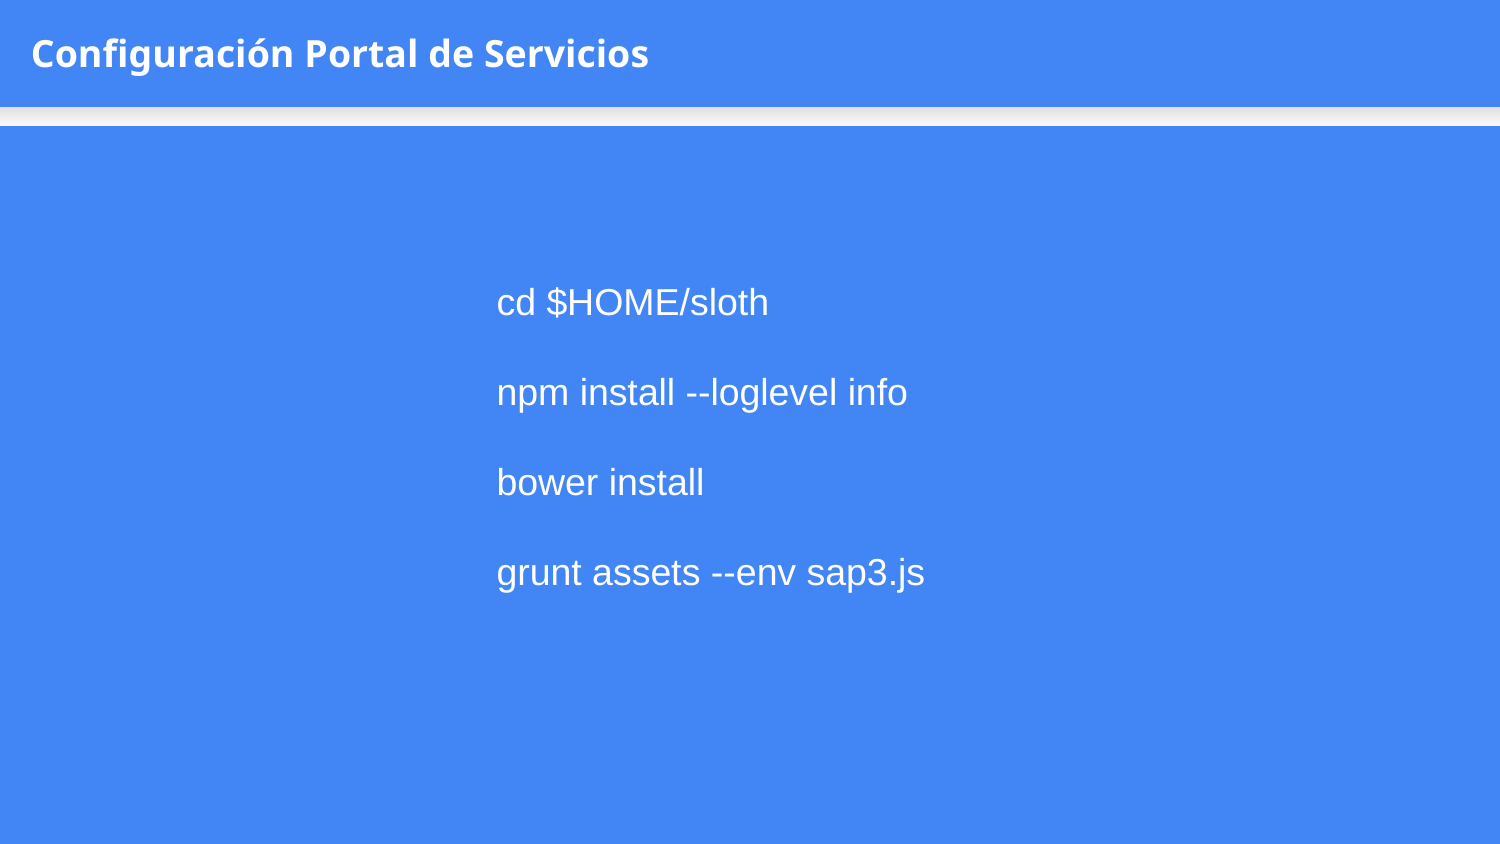

Configuración Portal de Servicios
cd $HOME/sloth
npm install --loglevel info
bower install
grunt assets --env sap3.js